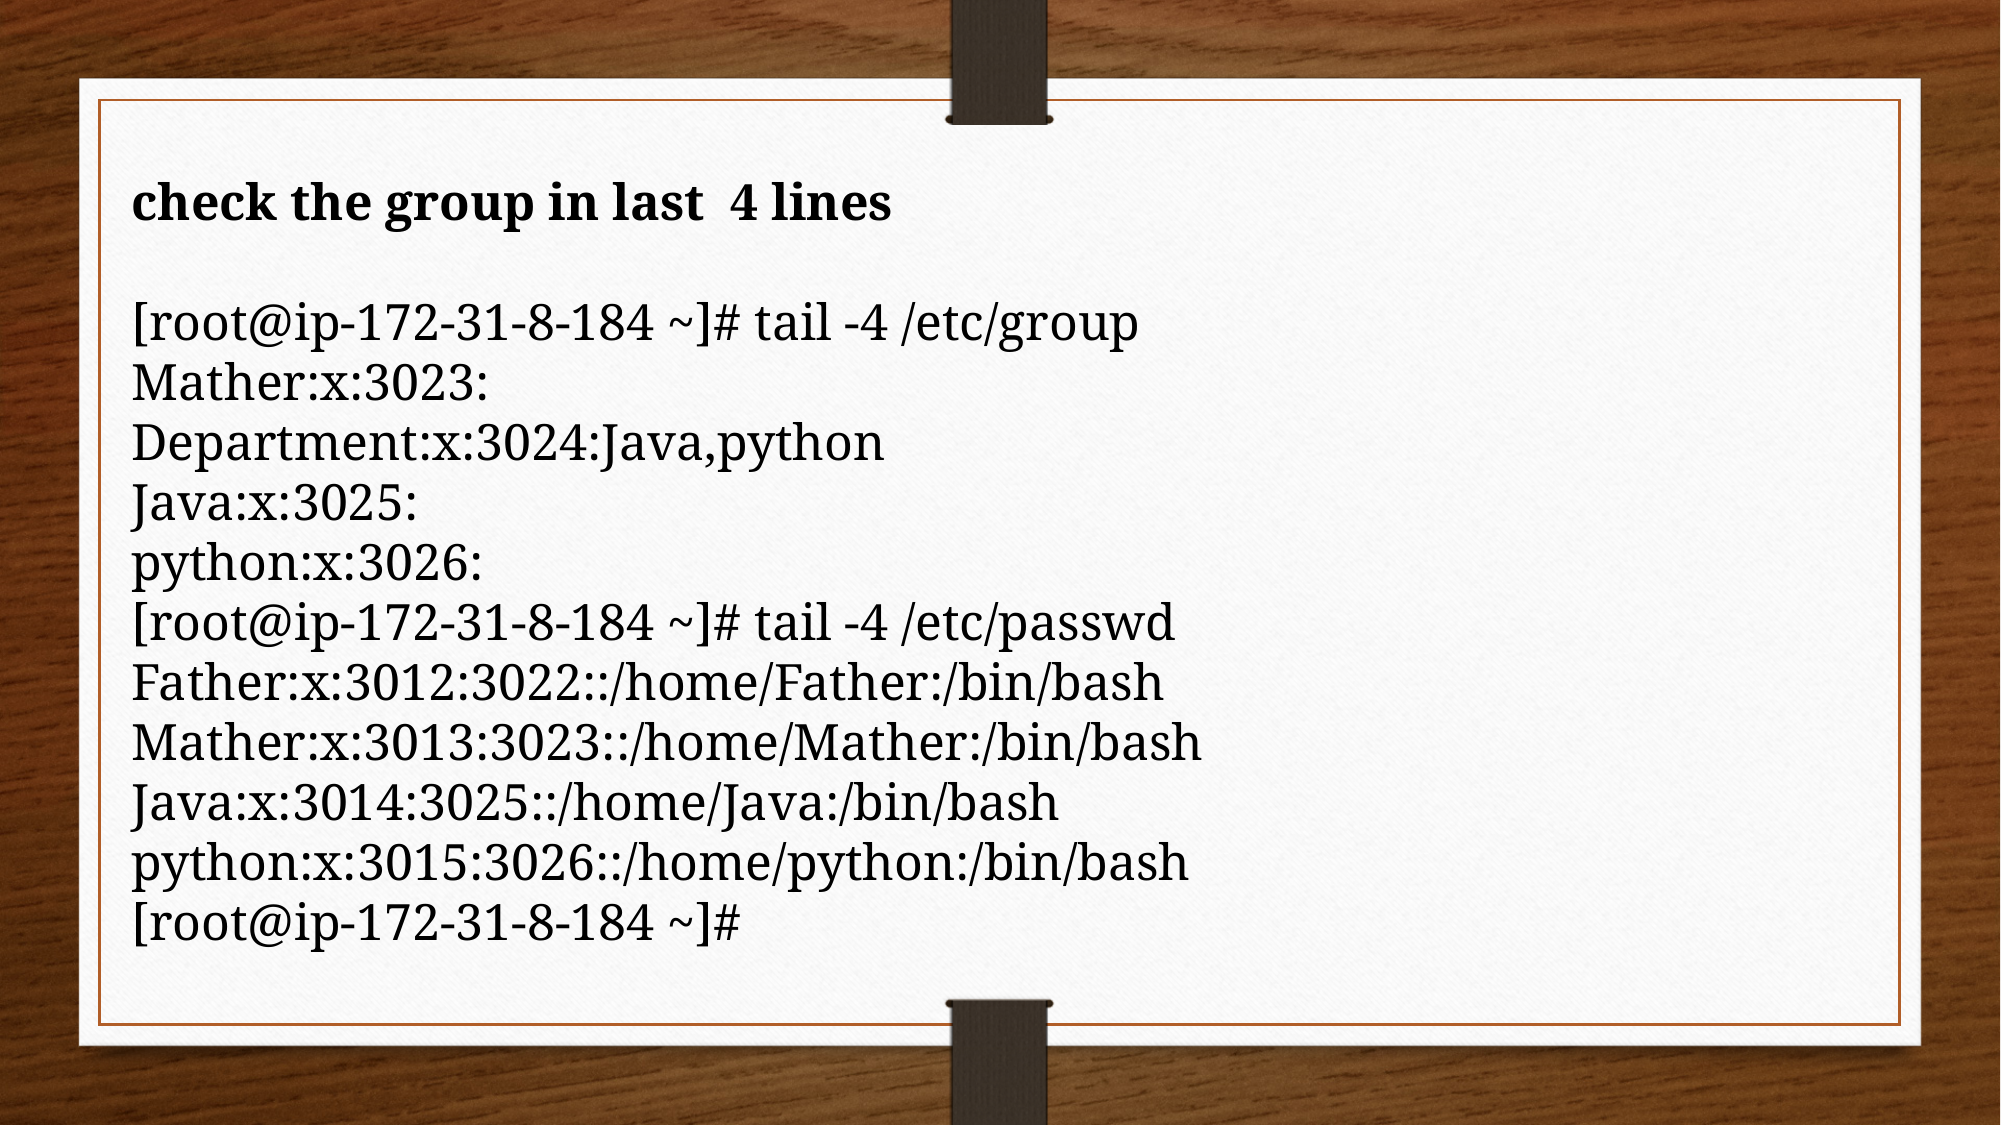

check the group in last  4 lines
[root@ip-172-31-8-184 ~]# tail -4 /etc/group
Mather:x:3023:
Department:x:3024:Java,python
Java:x:3025:
python:x:3026:
[root@ip-172-31-8-184 ~]# tail -4 /etc/passwd
Father:x:3012:3022::/home/Father:/bin/bash
Mather:x:3013:3023::/home/Mather:/bin/bash
Java:x:3014:3025::/home/Java:/bin/bash
python:x:3015:3026::/home/python:/bin/bash
[root@ip-172-31-8-184 ~]#